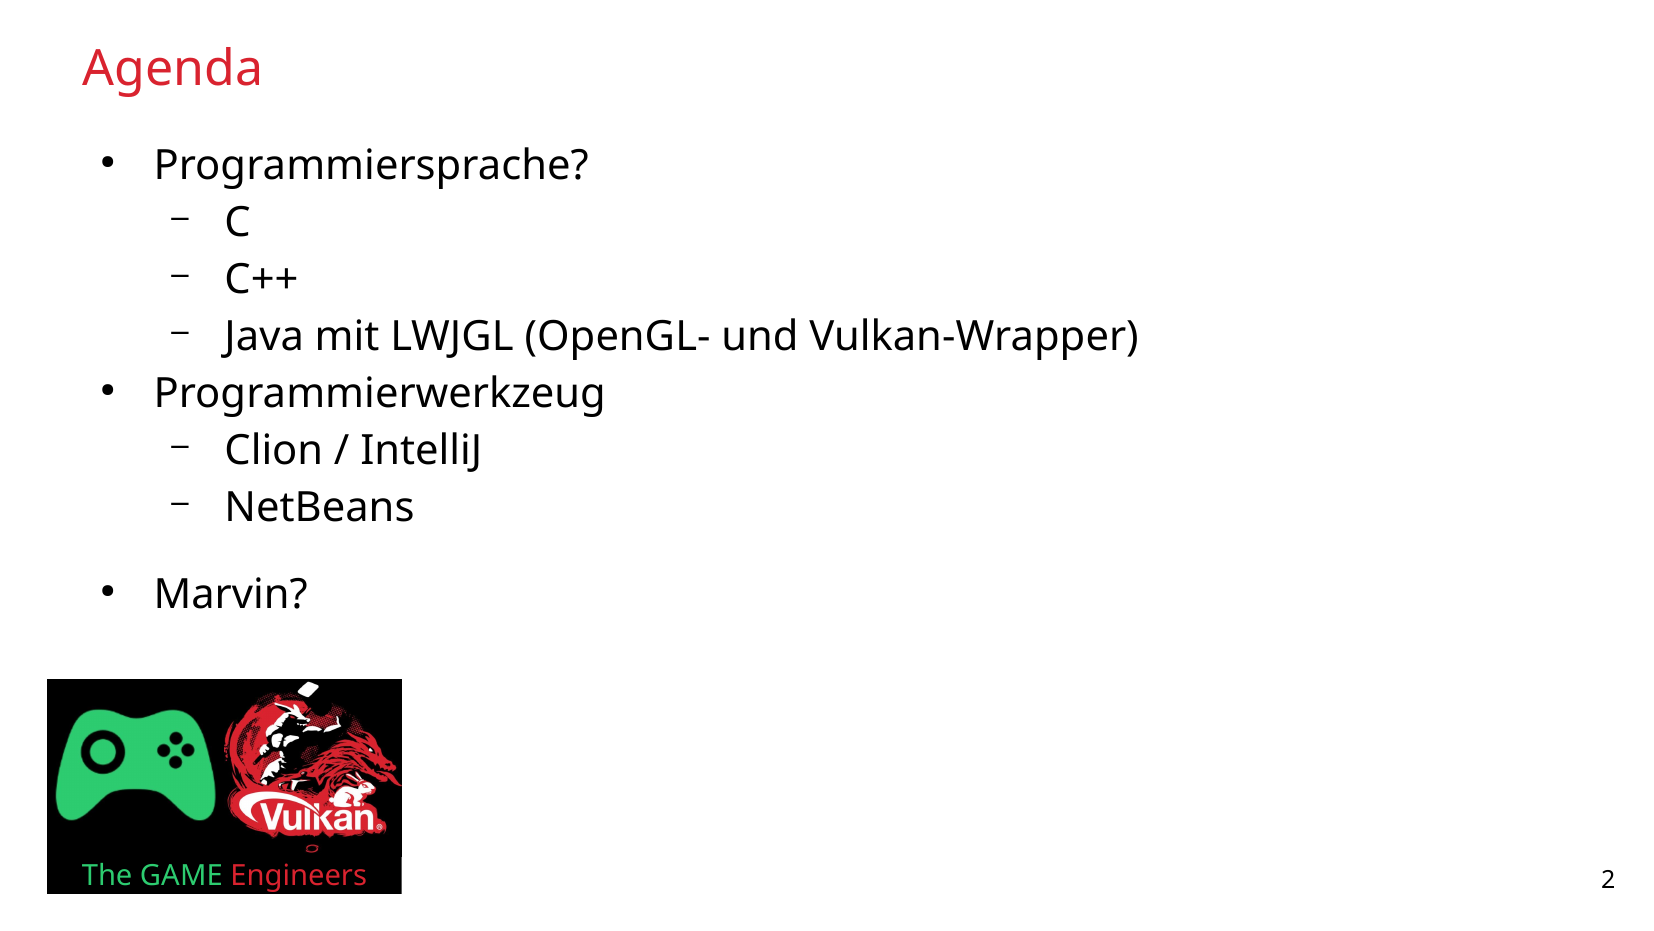

# Agenda
Programmiersprache?
C
C++
Java mit LWJGL (OpenGL- und Vulkan-Wrapper)
Programmierwerkzeug
Clion / IntelliJ
NetBeans
Marvin?